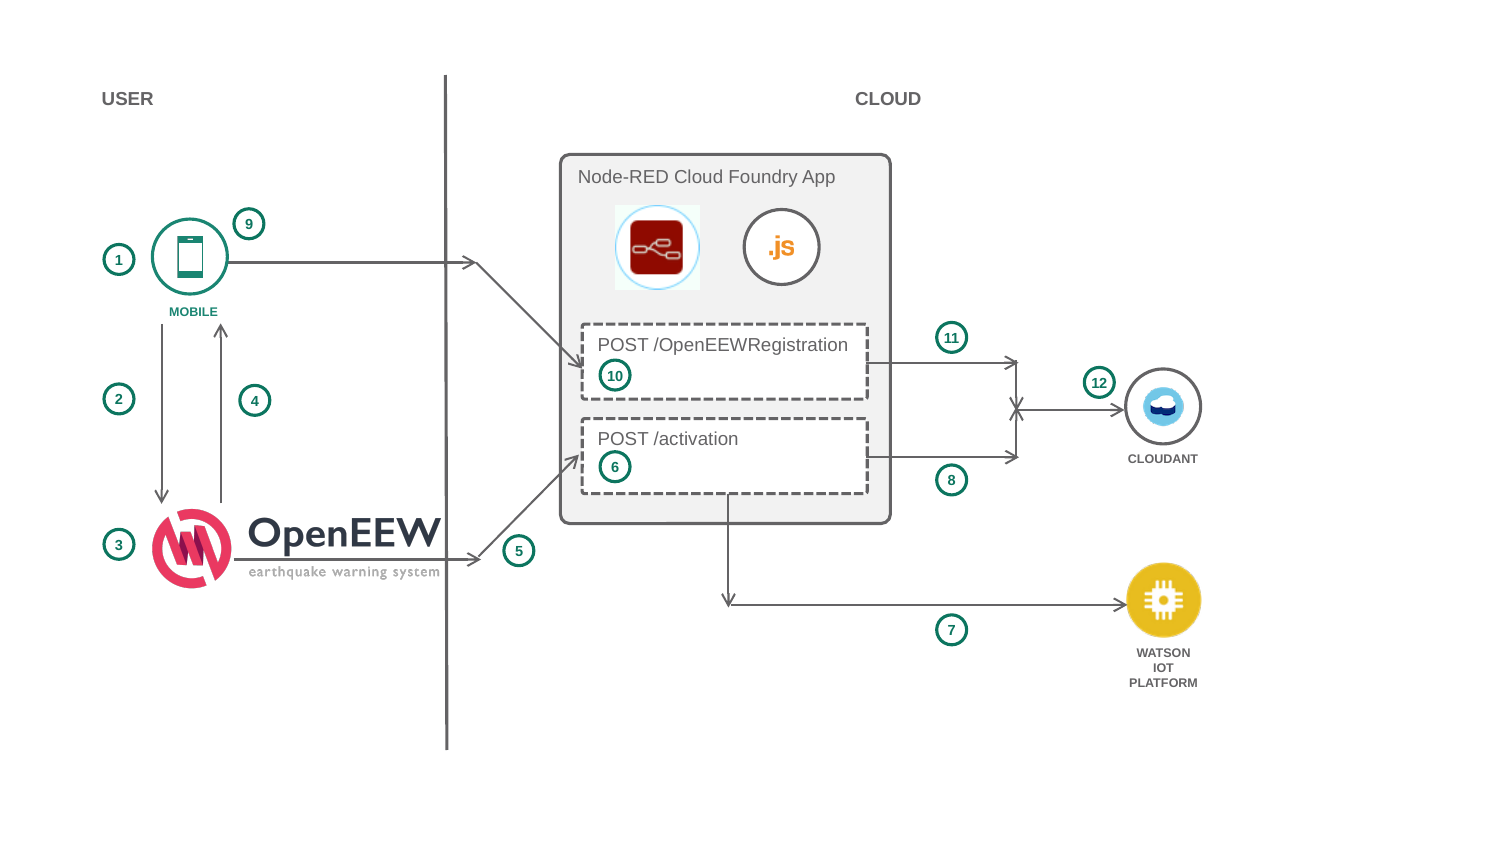

USER
CLOUD
Node-RED Cloud Foundry App
9
1
MOBILE
POST /OpenEEWRegistration
11
10
12
2
4
POST /activation
CLOUDANT
6
8
3
5
7
WATSON
IOT
PLATFORM